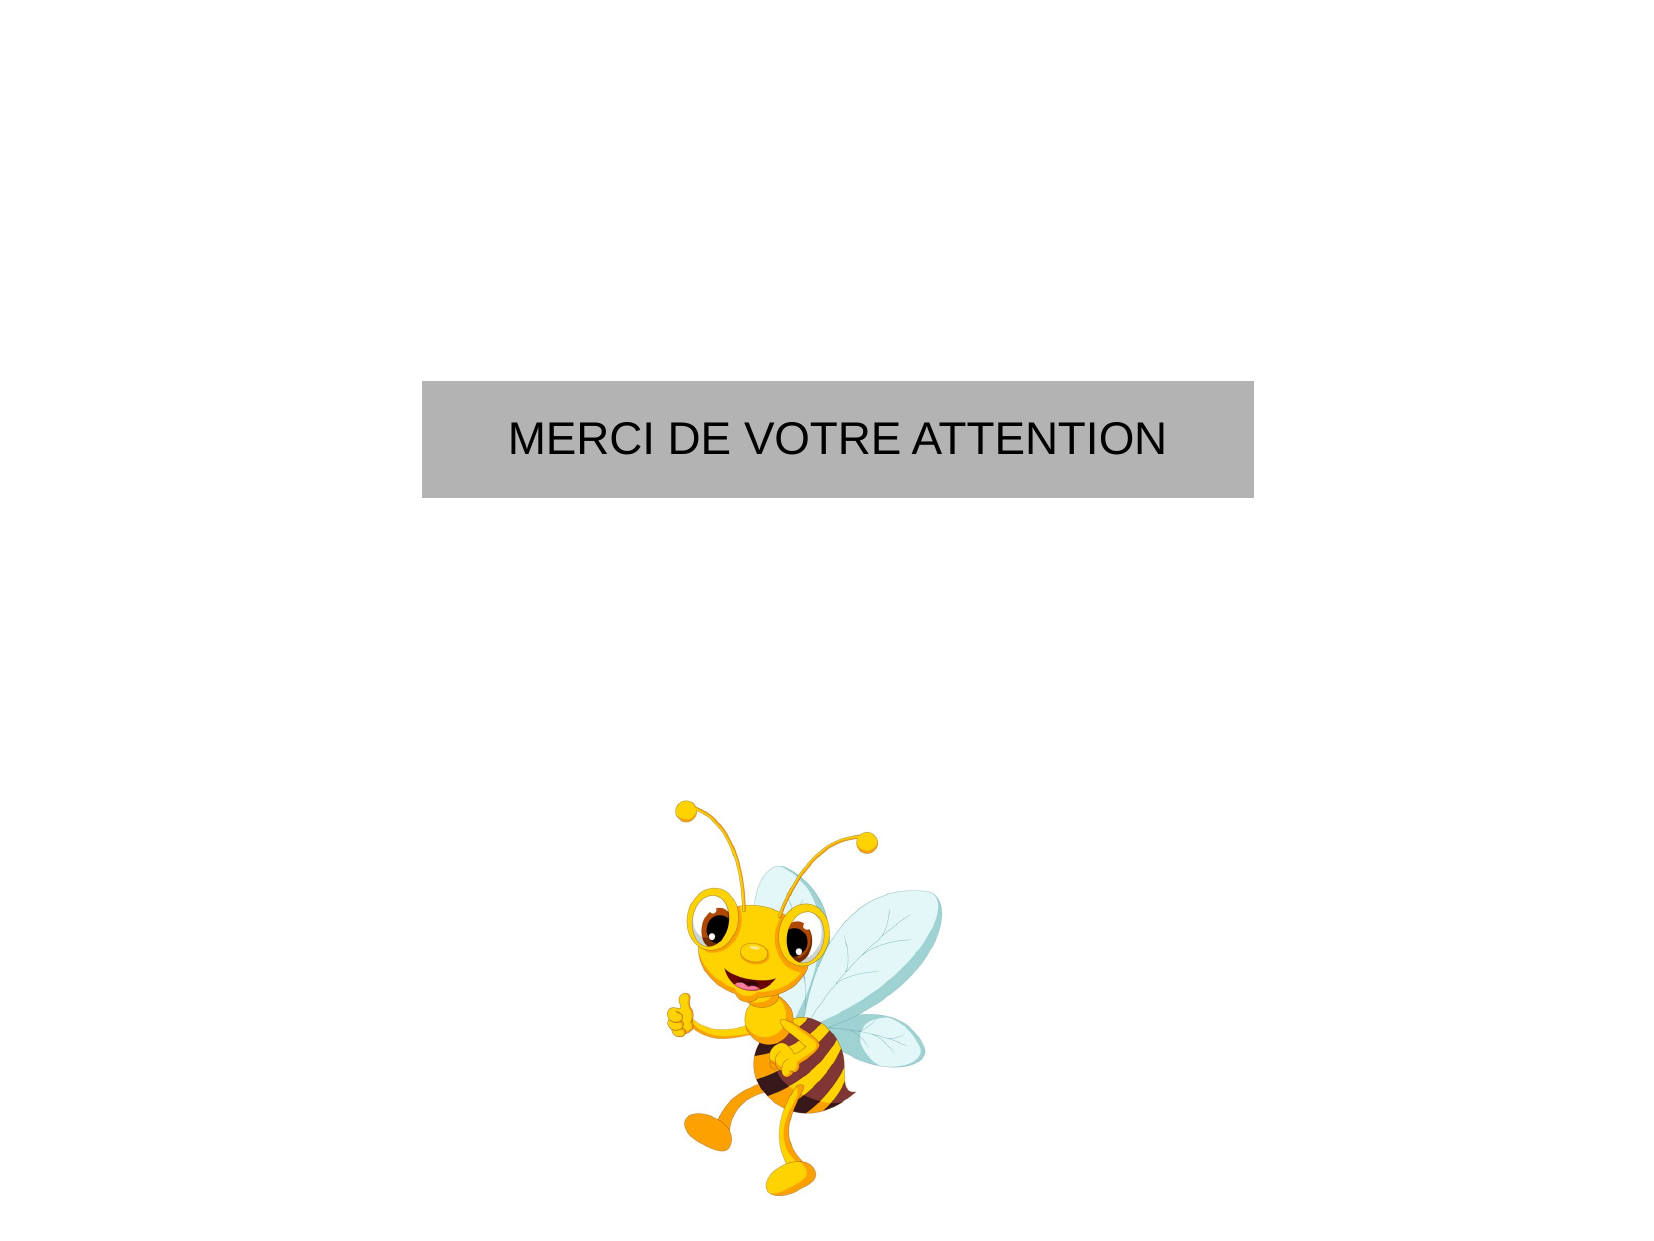

| MERCI DE VOTRE ATTENTION |
| --- |